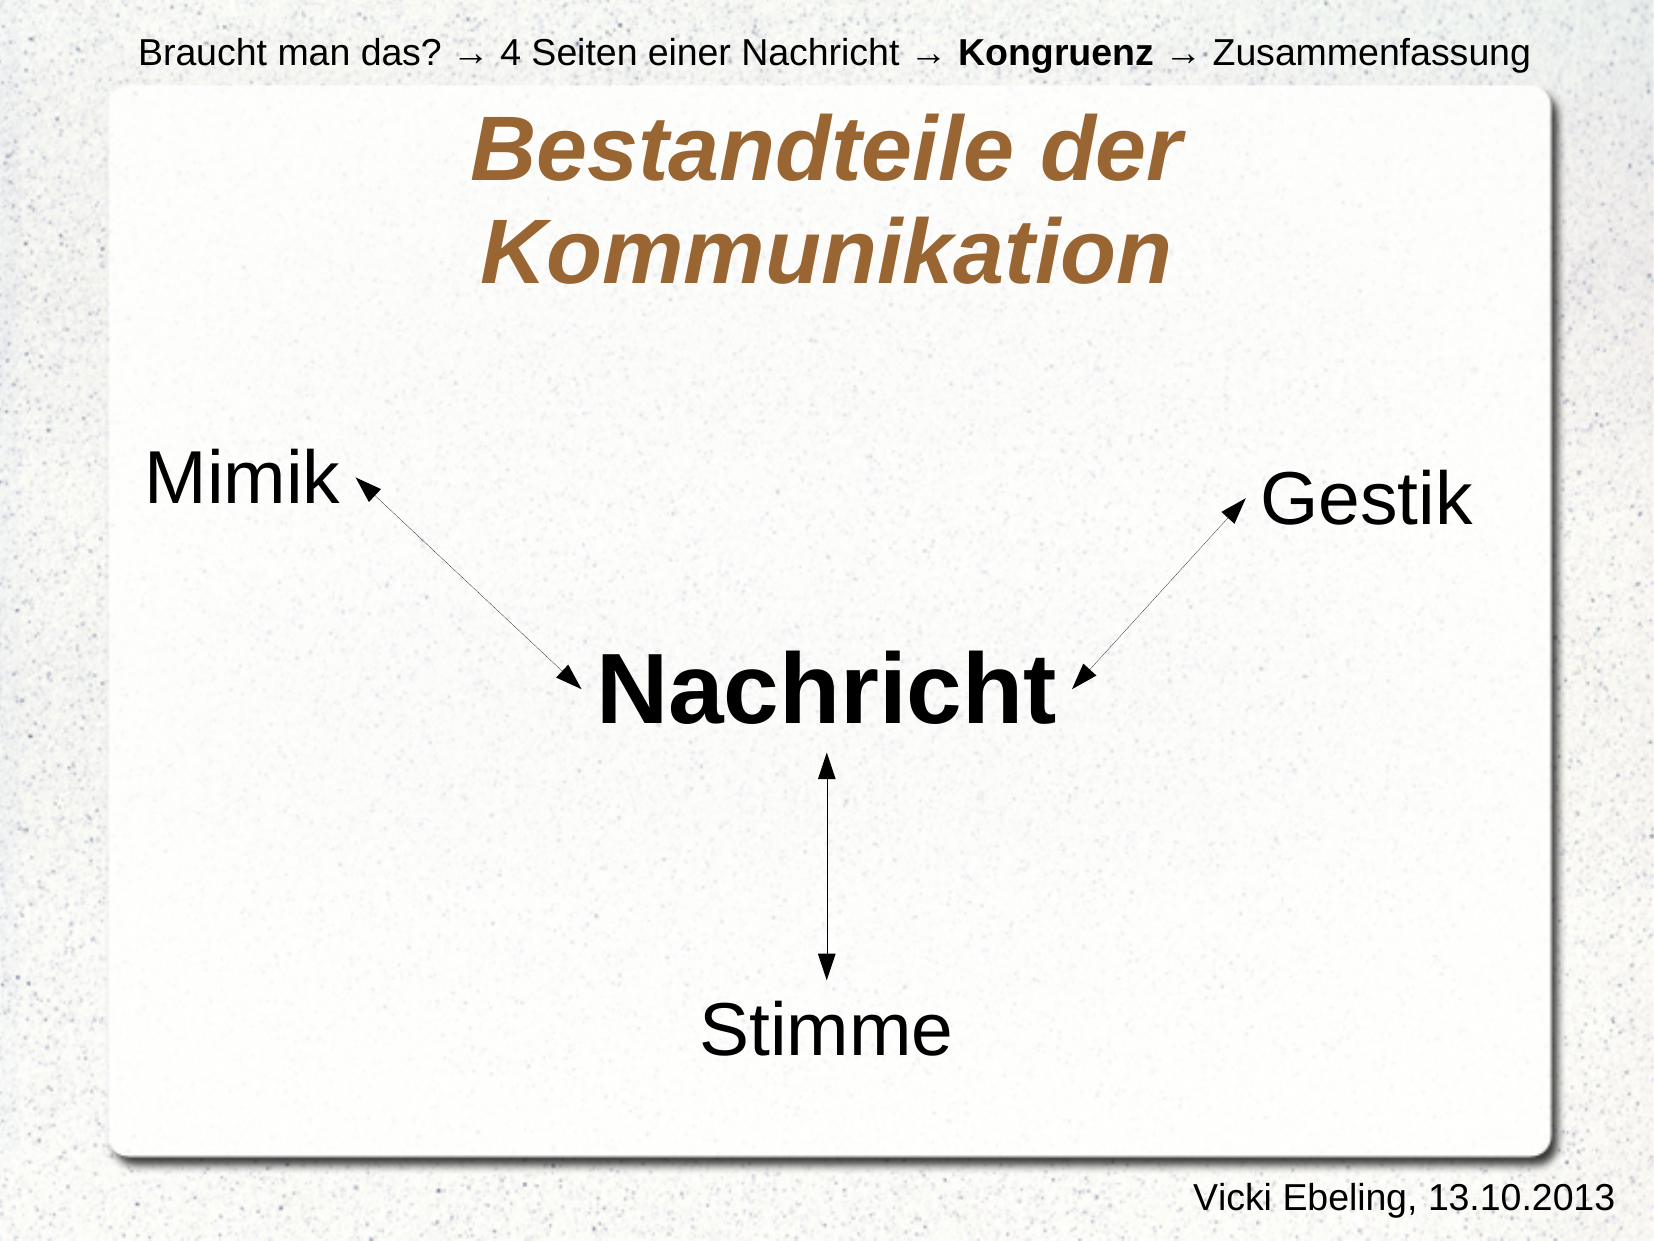

Braucht man das? → 4 Seiten einer Nachricht → Kongruenz → Zusammenfassung
# Bestandteile der Kommunikation
Mimik
Gestik
Nachricht
Stimme
Vicki Ebeling, 13.10.2013